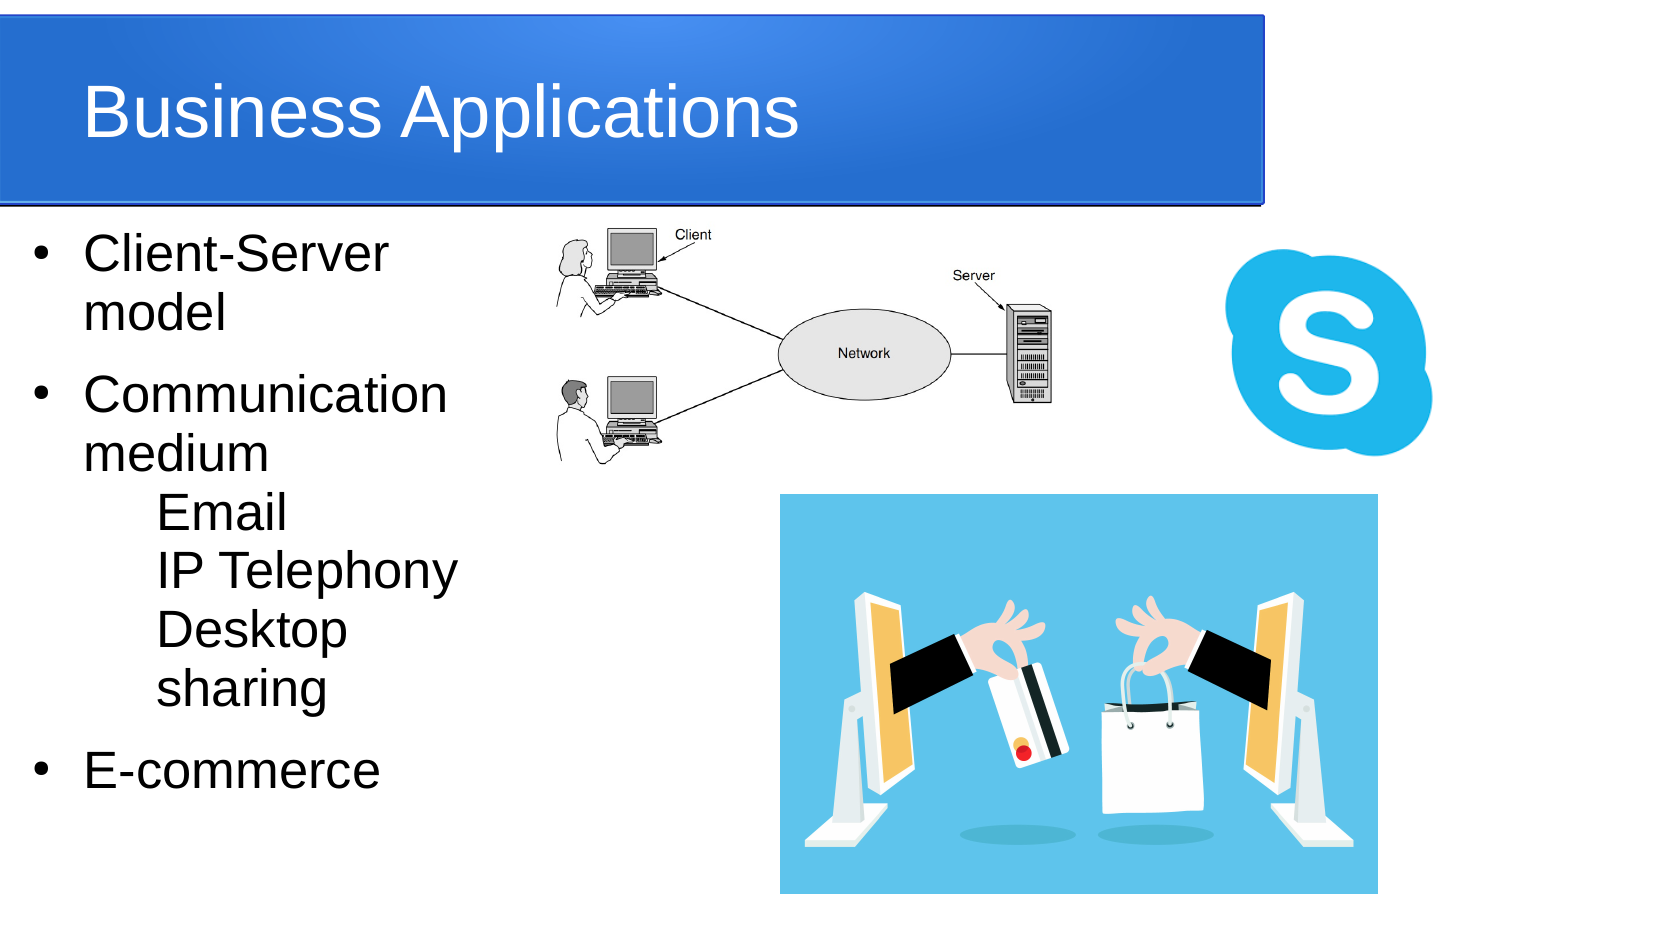

# Business Applications
Client-Server model
Communication medium
	Email
	IP Telephony
	Desktop 																																	 								 	sharing
E-commerce